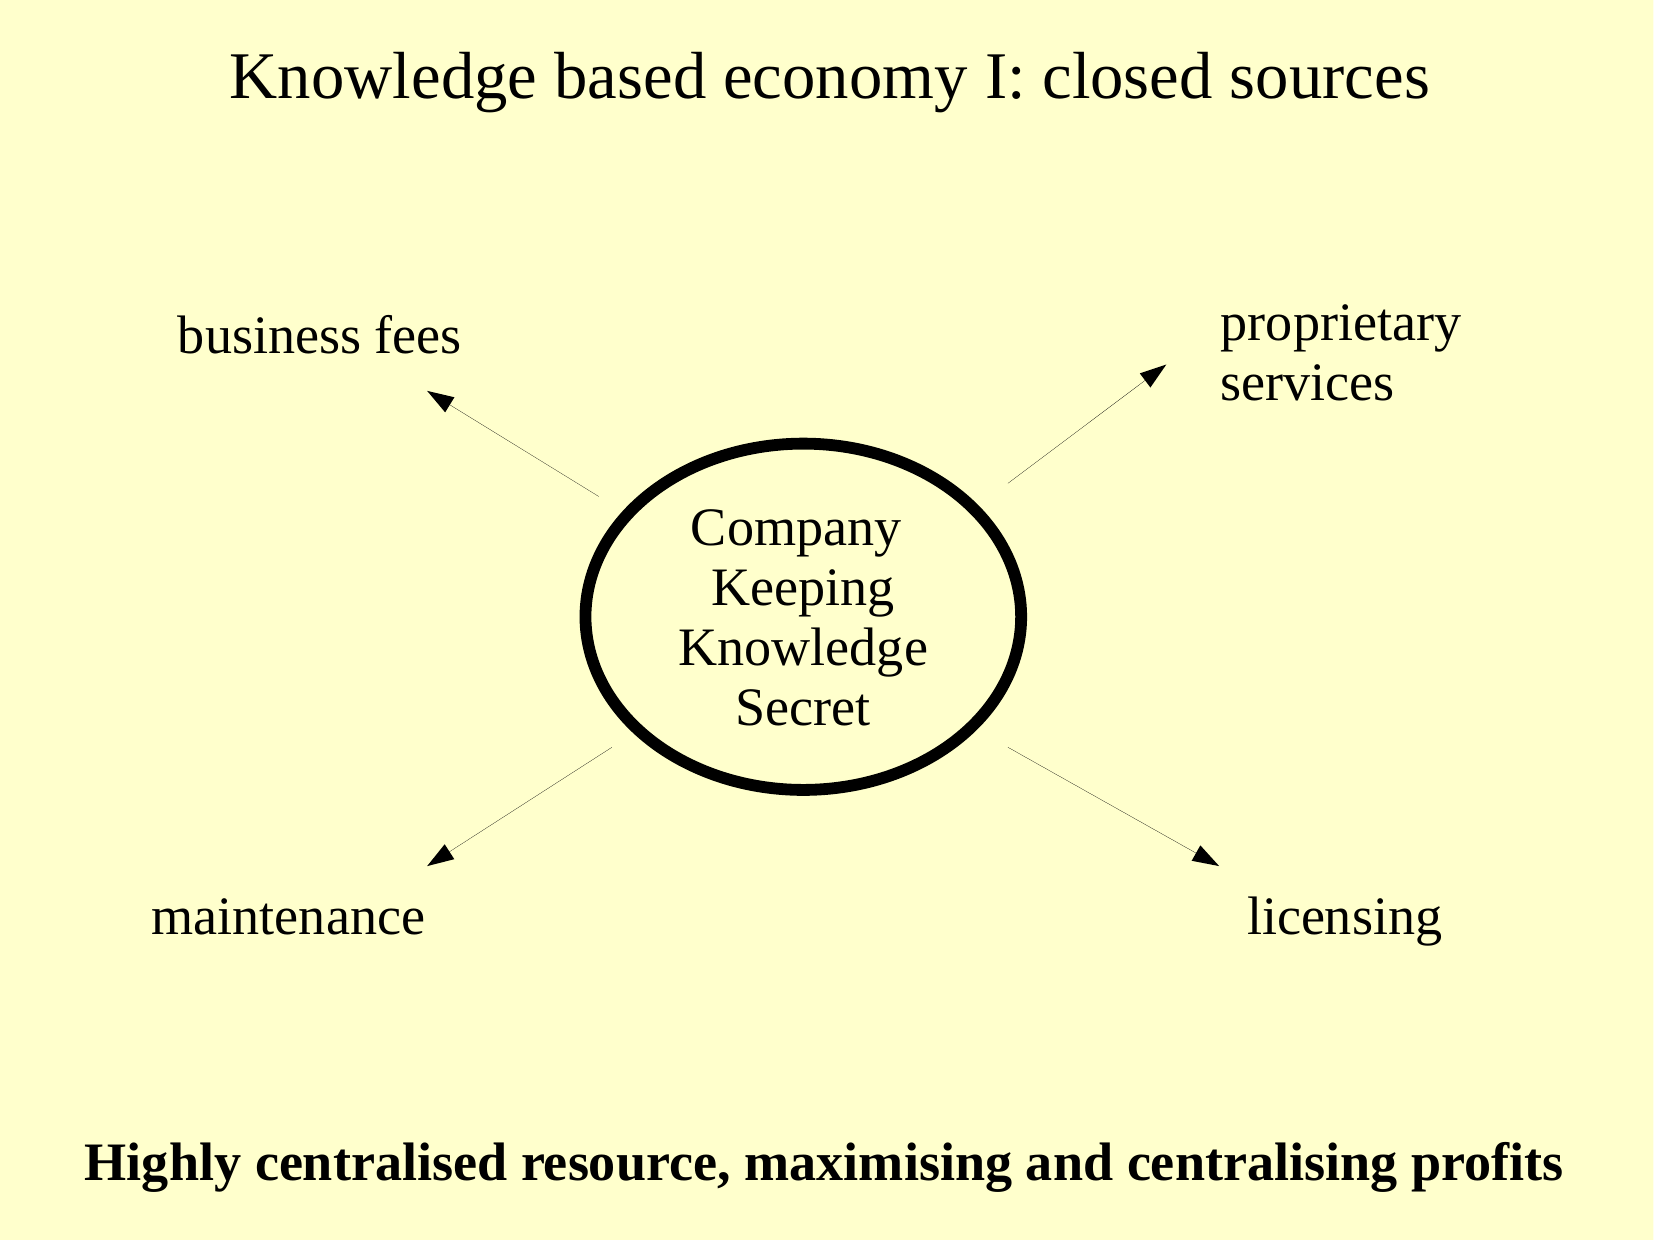

# Knowledge based economy I: closed sources
proprietary
services
business fees
Company
Keeping
Knowledge
Secret
maintenance
licensing
Highly centralised resource, maximising and centralising profits